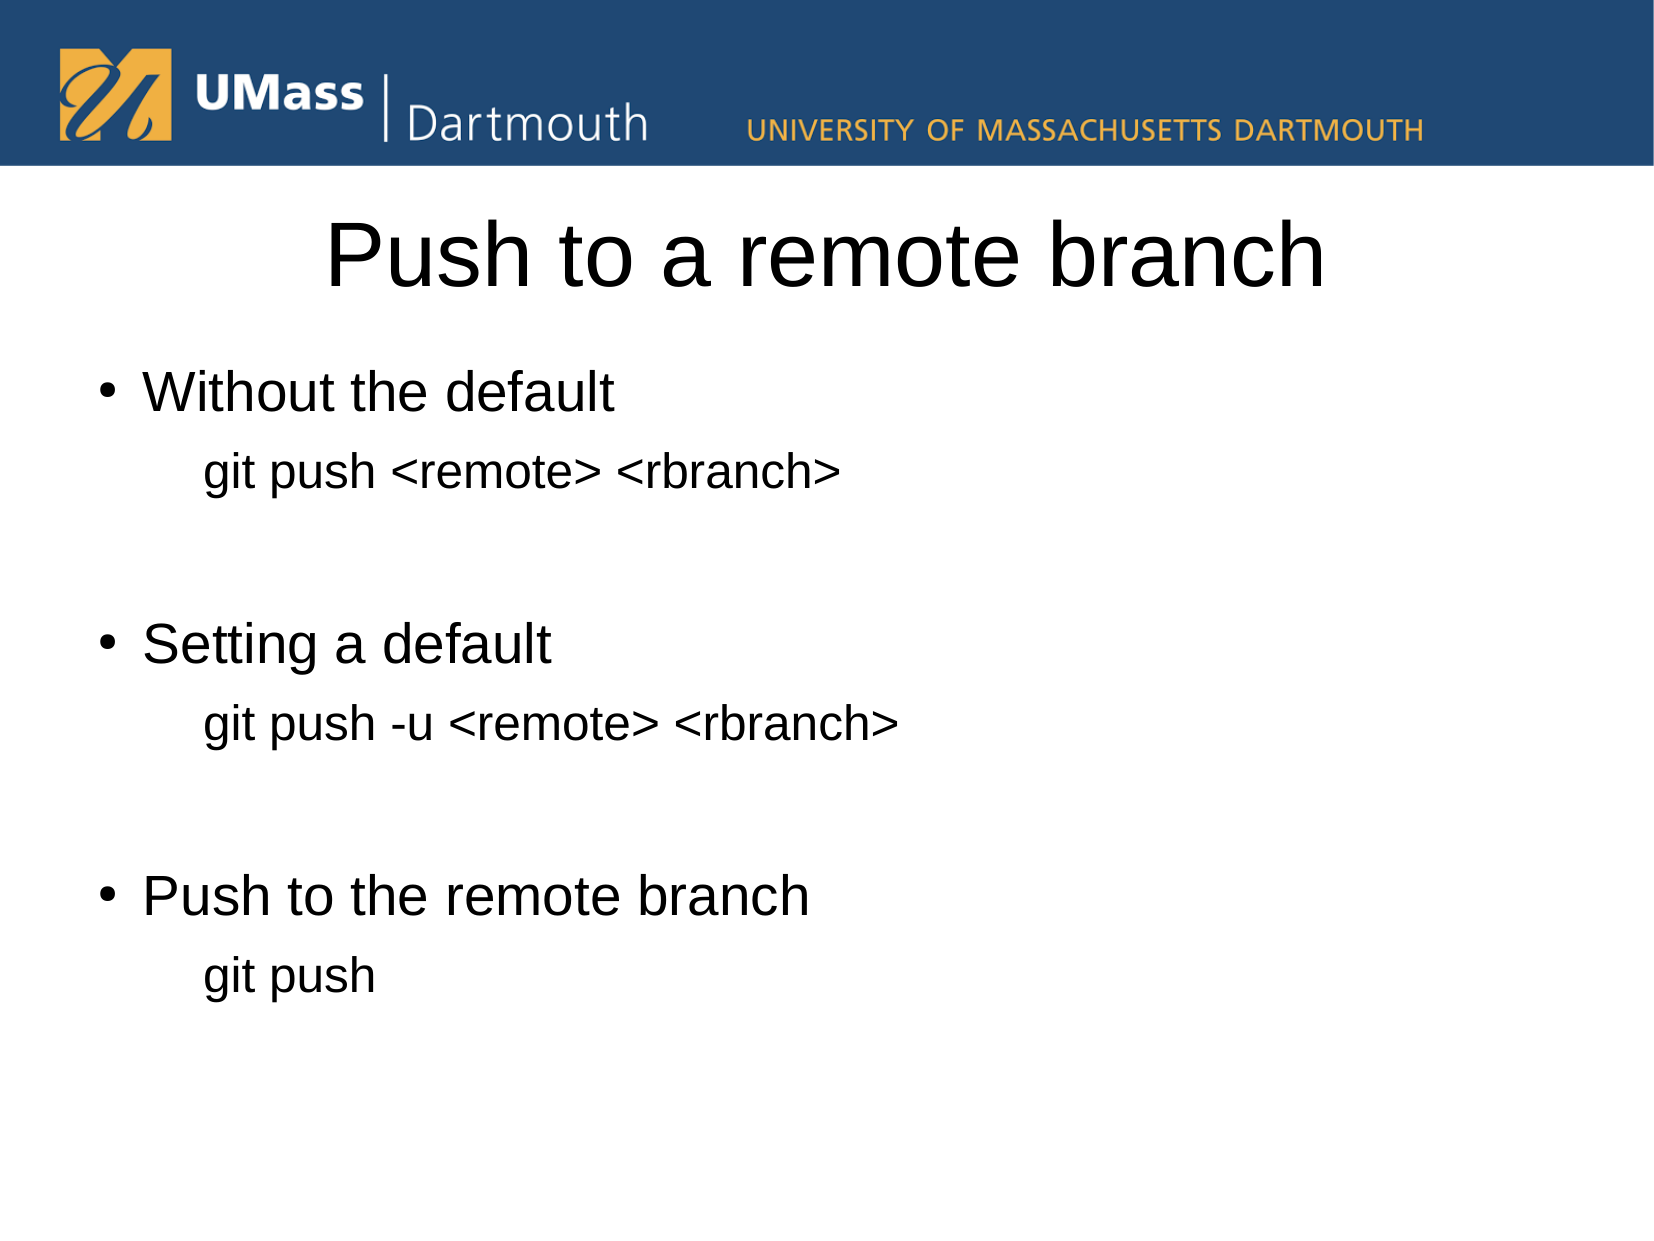

# Push to a remote branch
Without the default
git push <remote> <rbranch>
Setting a default
git push -u <remote> <rbranch>
Push to the remote branch
git push